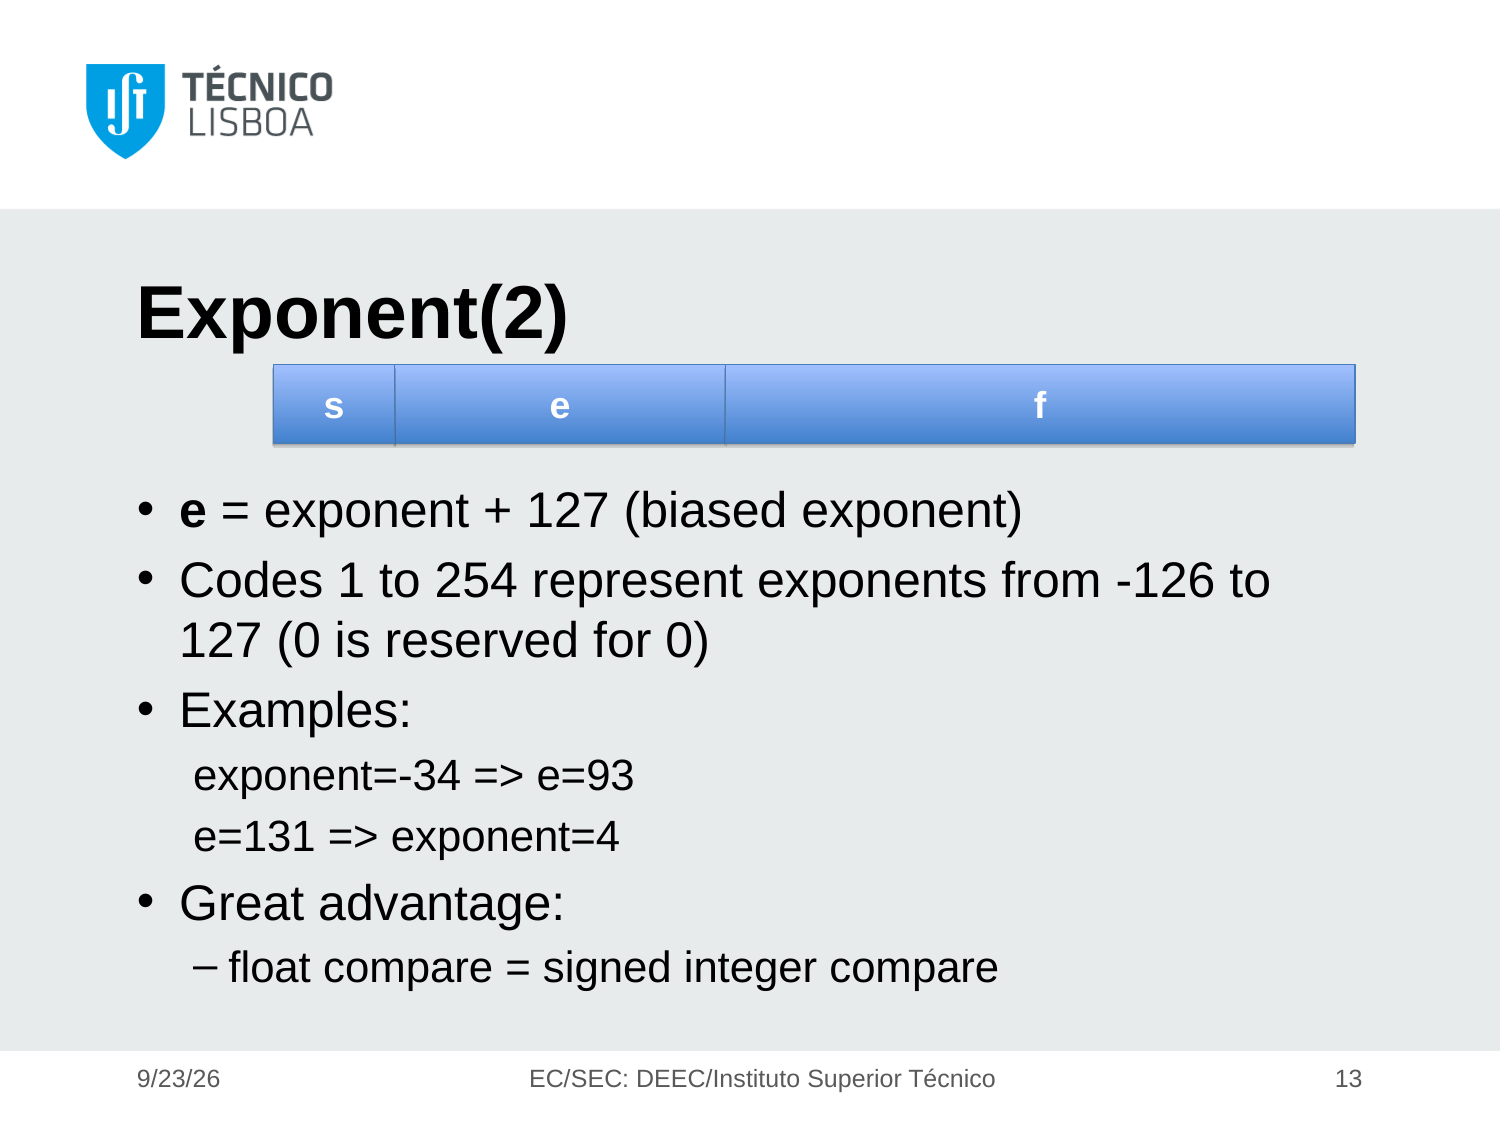

# Exponent(2)
s
e
f
e = exponent + 127 (biased exponent)
Codes 1 to 254 represent exponents from -126 to 127 (0 is reserved for 0)
Examples:
exponent=-34 => e=93
e=131 => exponent=4
Great advantage:
float compare = signed integer compare
EC/SEC: DEEC/Instituto Superior Técnico